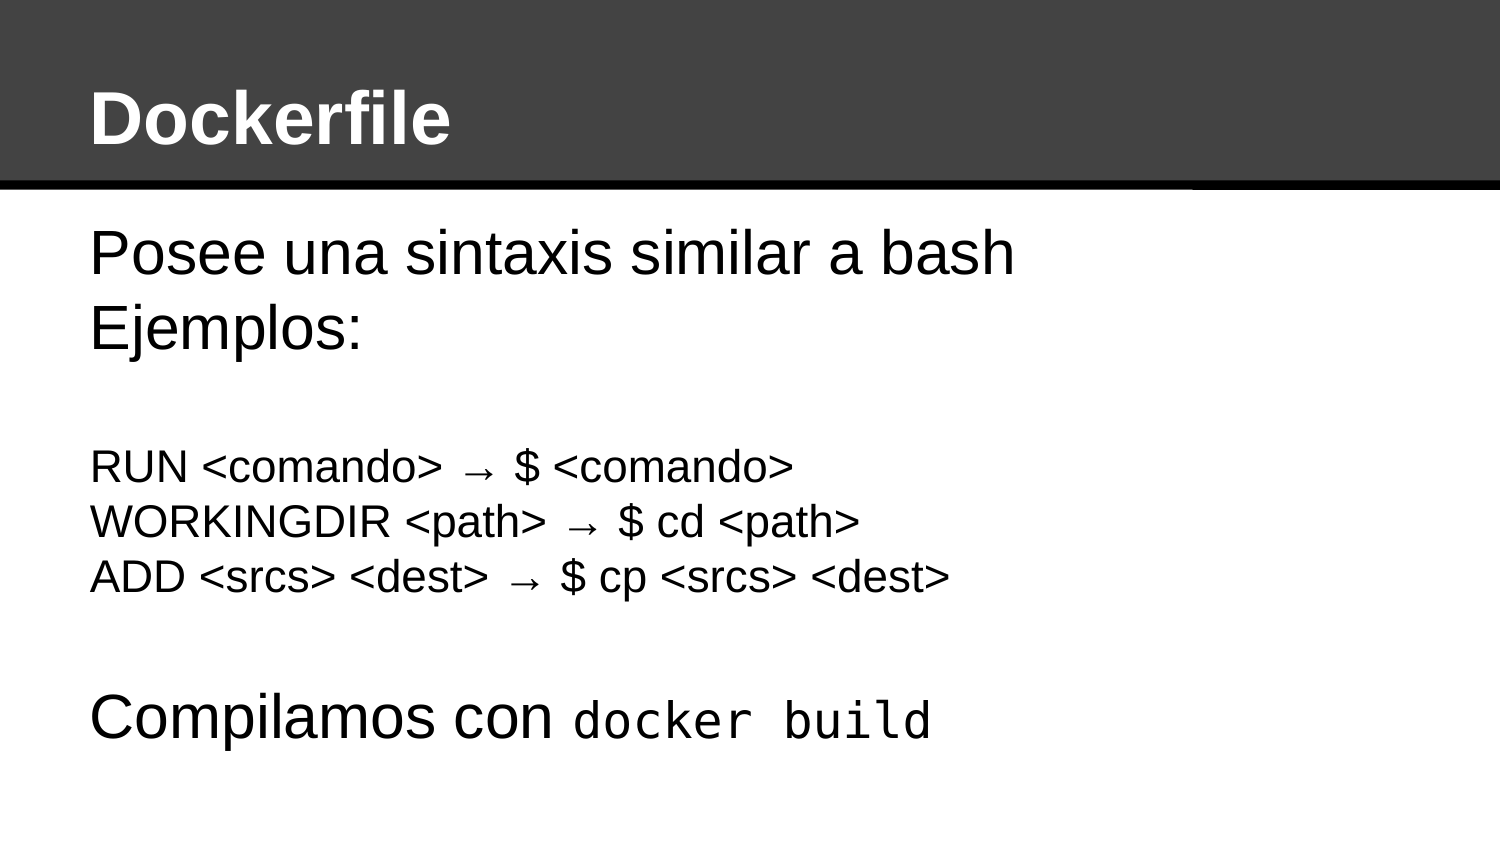

Dockerfile
Posee una sintaxis similar a bash
Ejemplos:
RUN <comando> → $ <comando>
WORKINGDIR <path> → $ cd <path>
ADD <srcs> <dest> → $ cp <srcs> <dest>
Compilamos con docker build